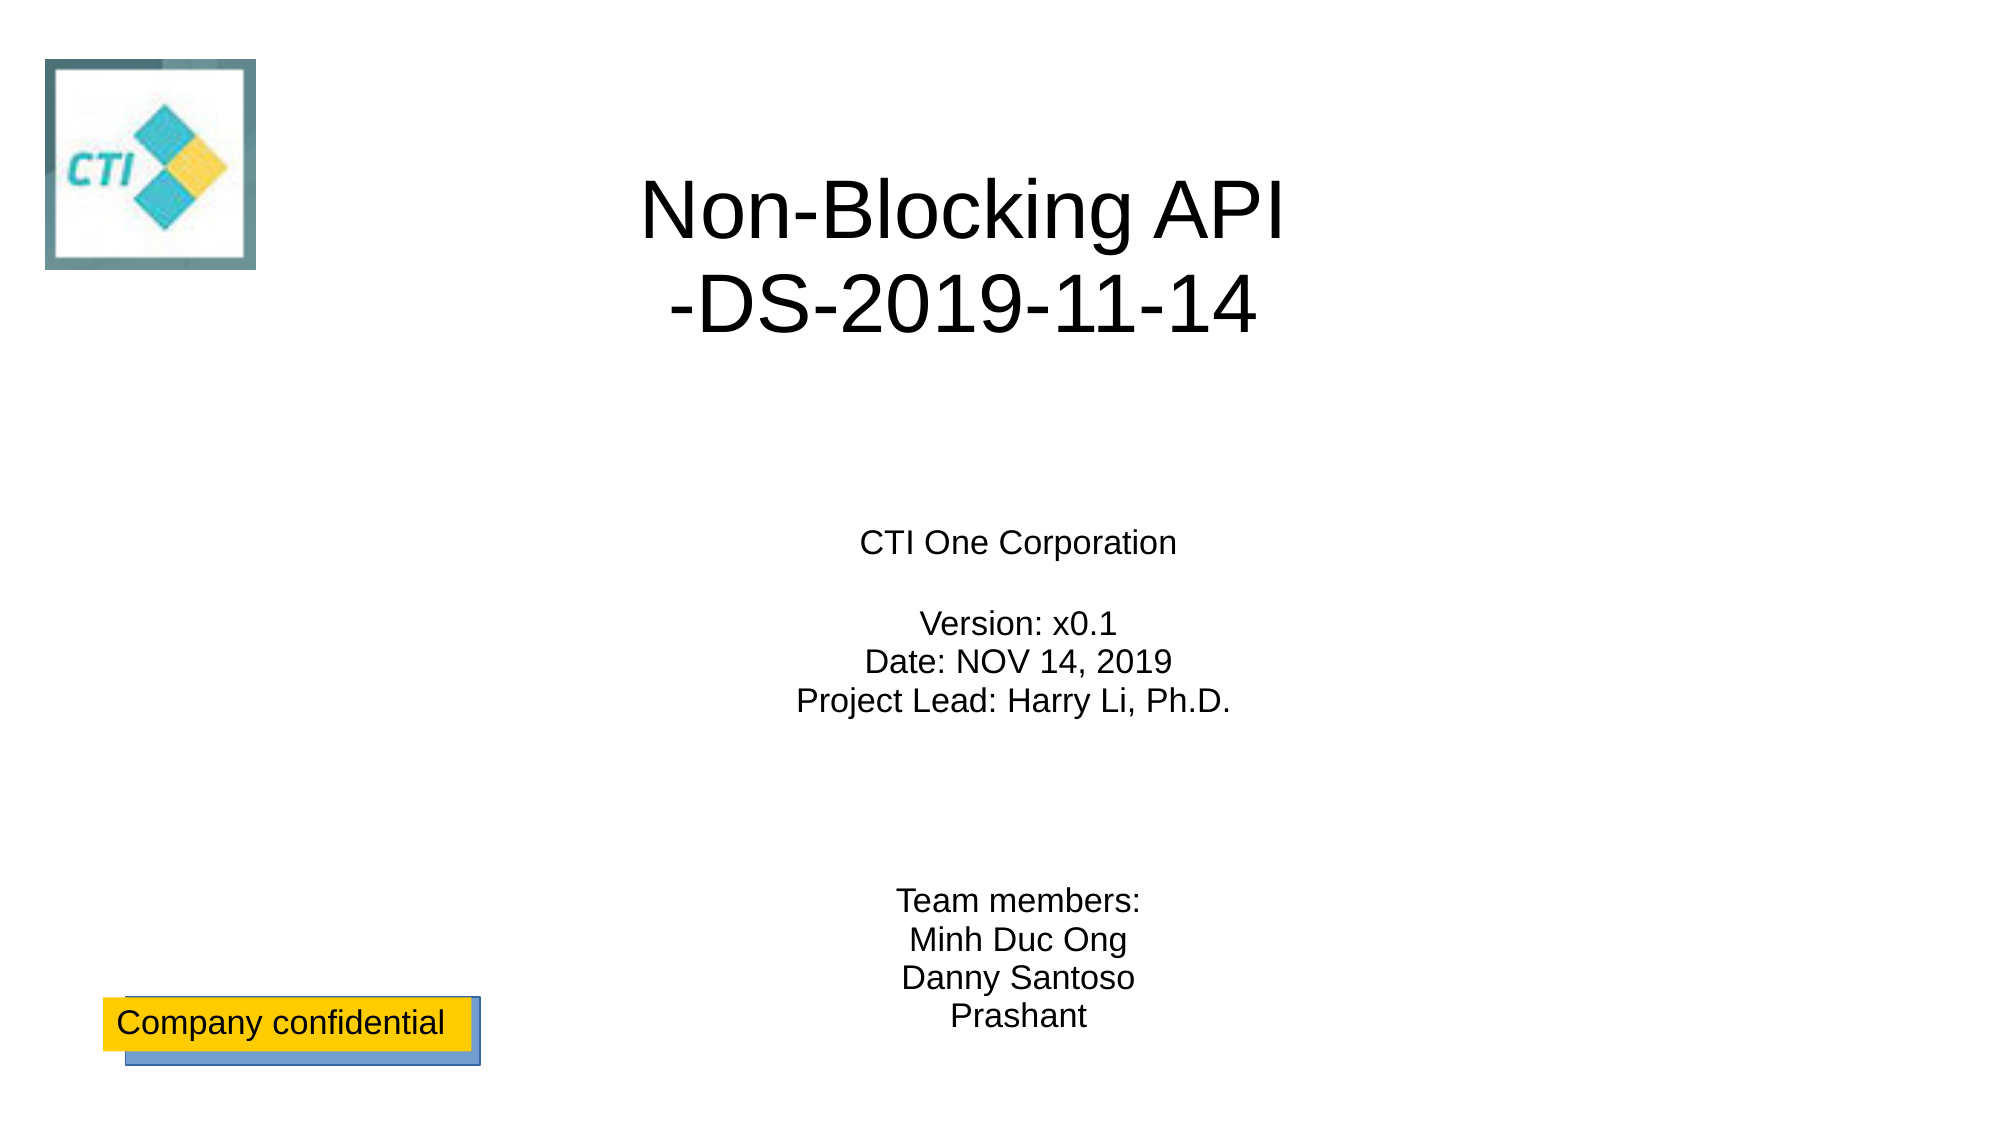

Non-Blocking API
-DS-2019-11-14
CTI One Corporation
Version: x0.1
Date: NOV 14, 2019
Project Lead: Harry Li, Ph.D.
Team members:
Minh Duc Ong
Danny Santoso
Prashant
Company confidential